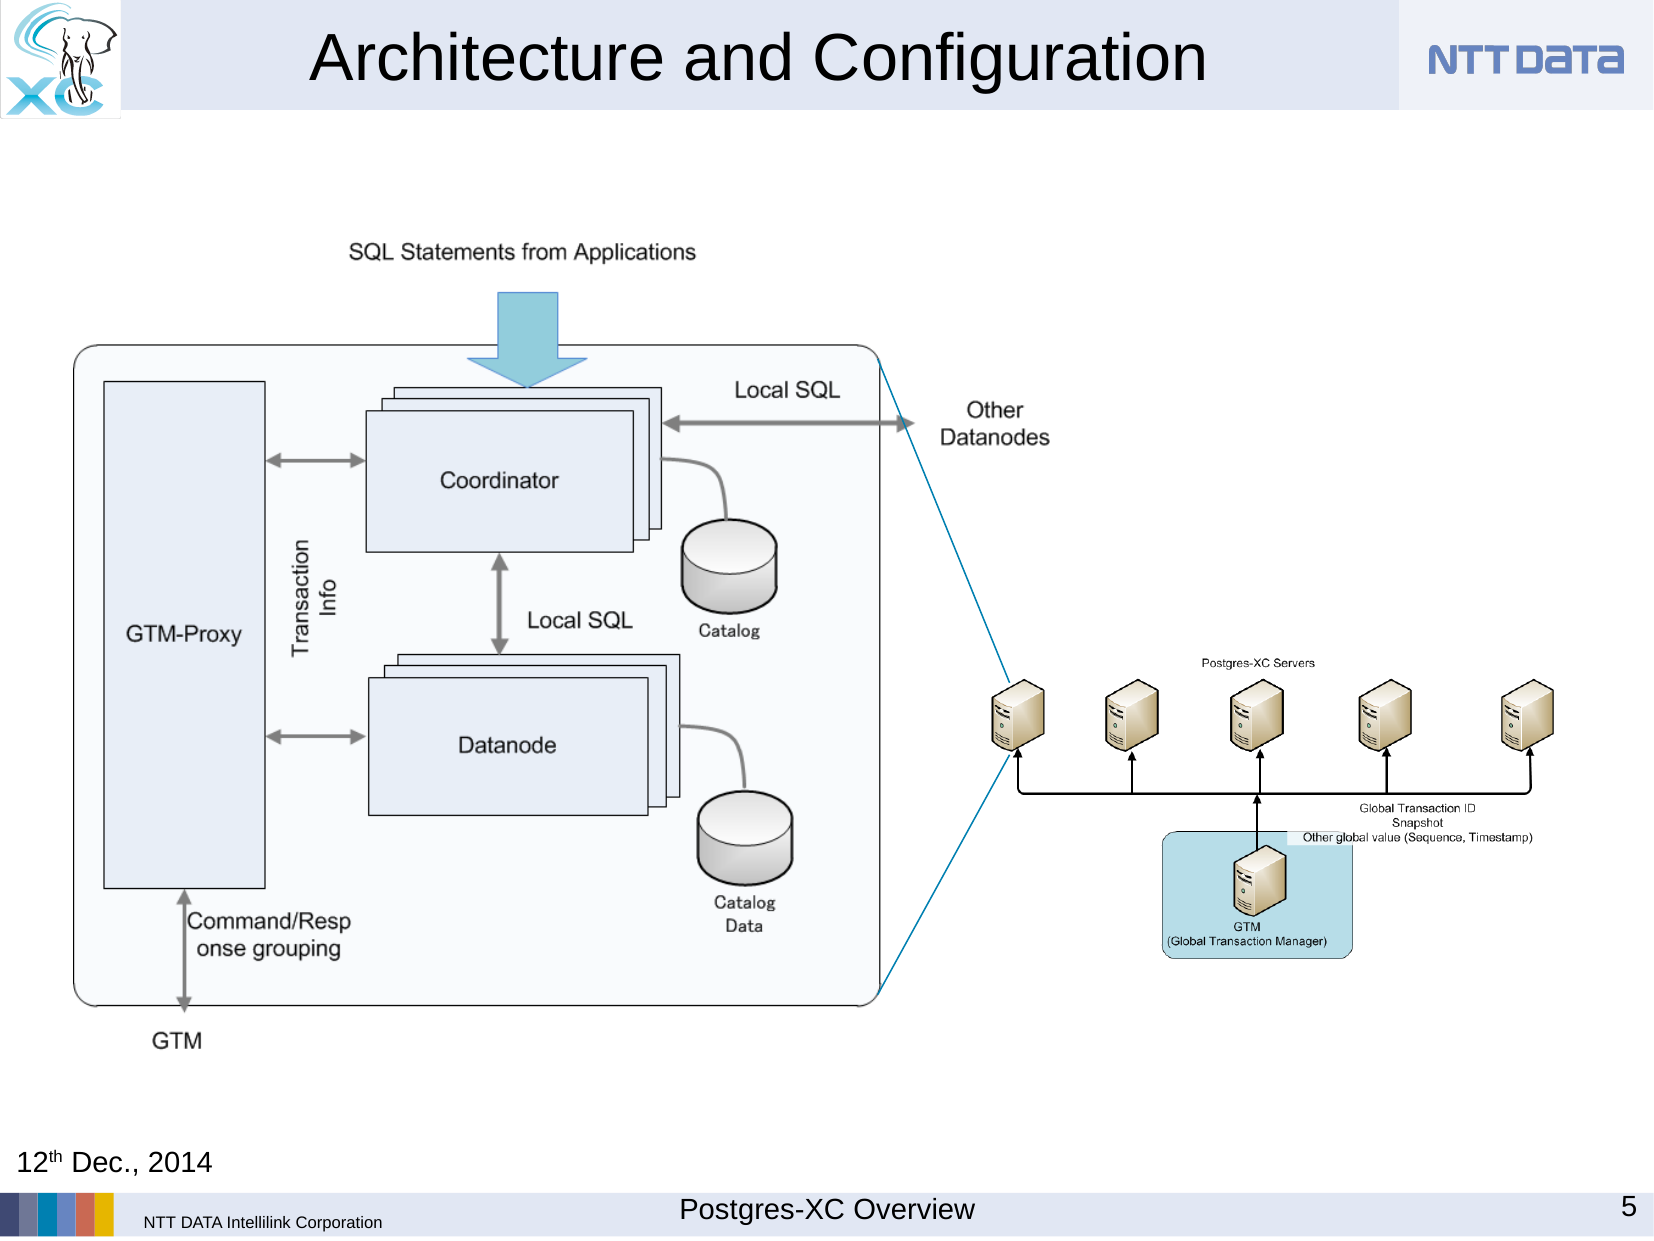

# Architecture and Configuration
October 24th, 2012
5
HA in Postgres-XC